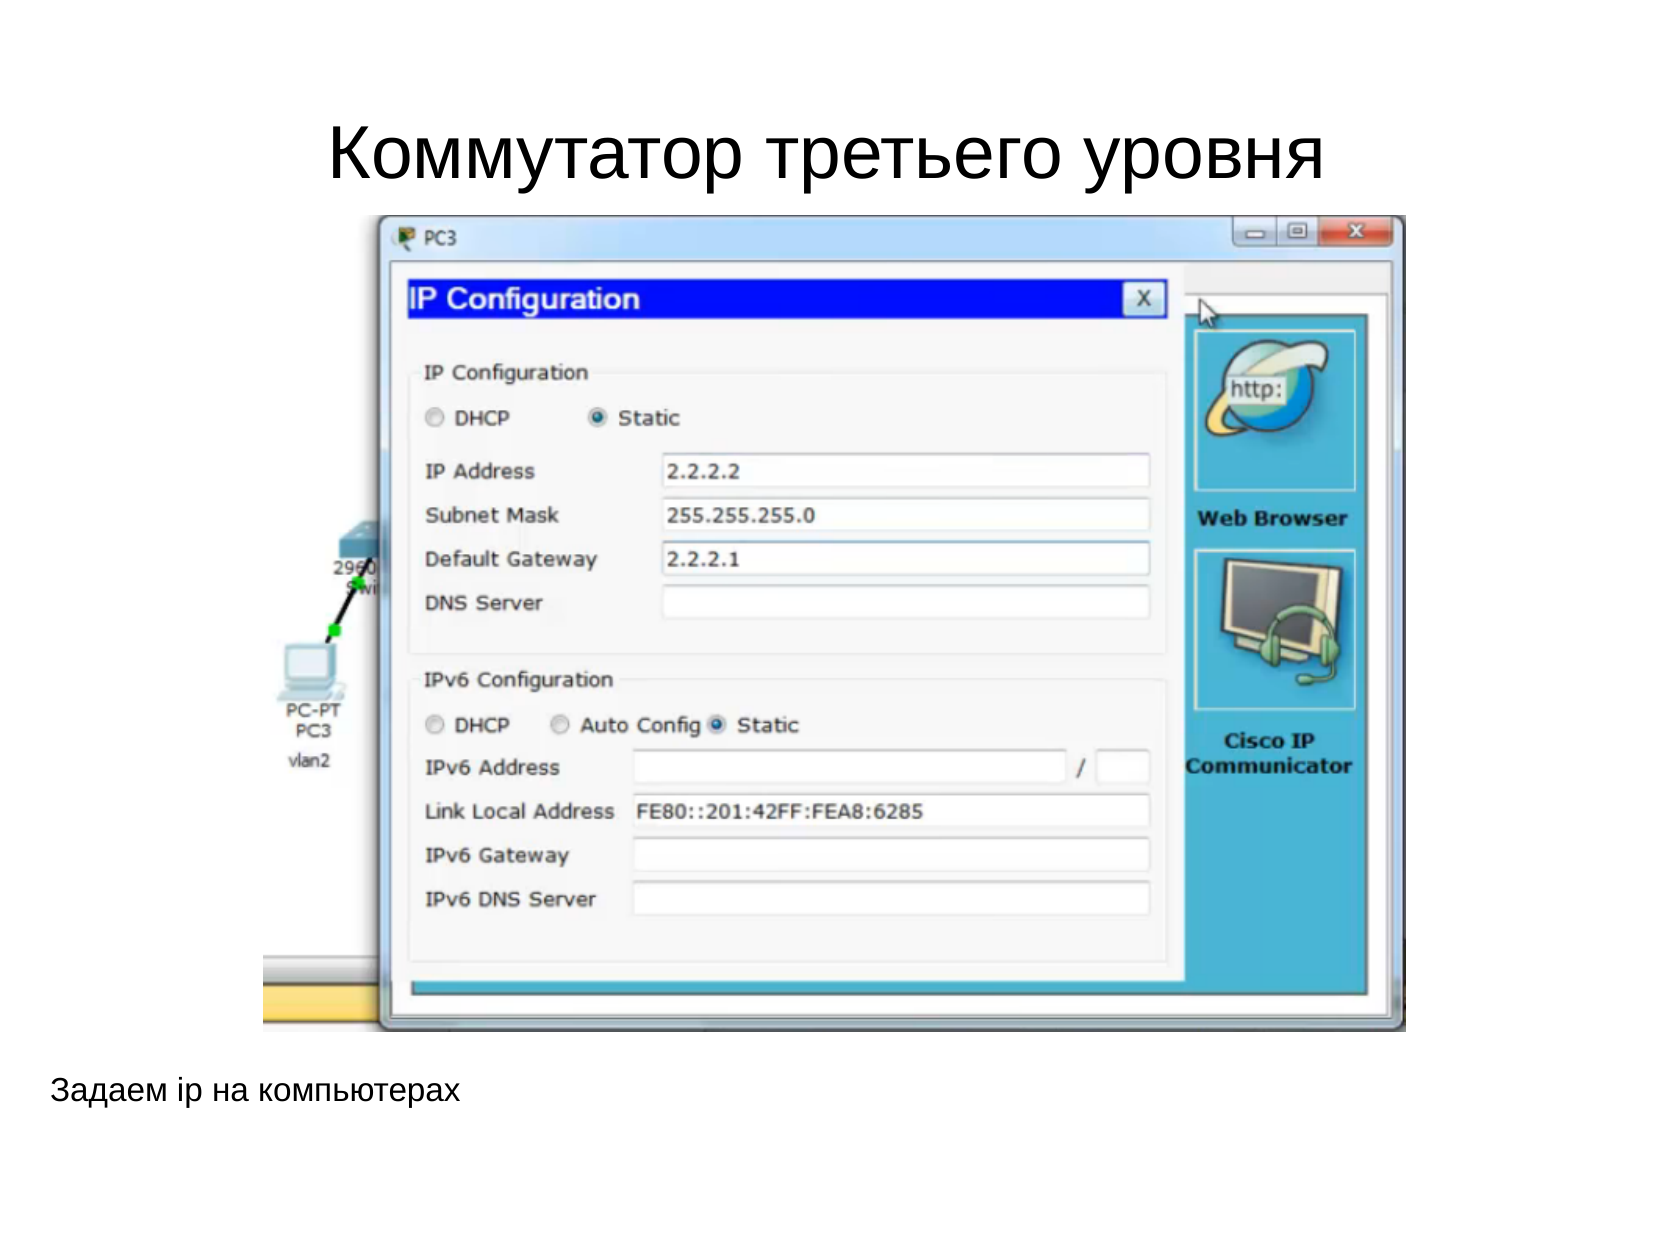

# Коммутатор третьего уровня
Задаем ip на компьютерах